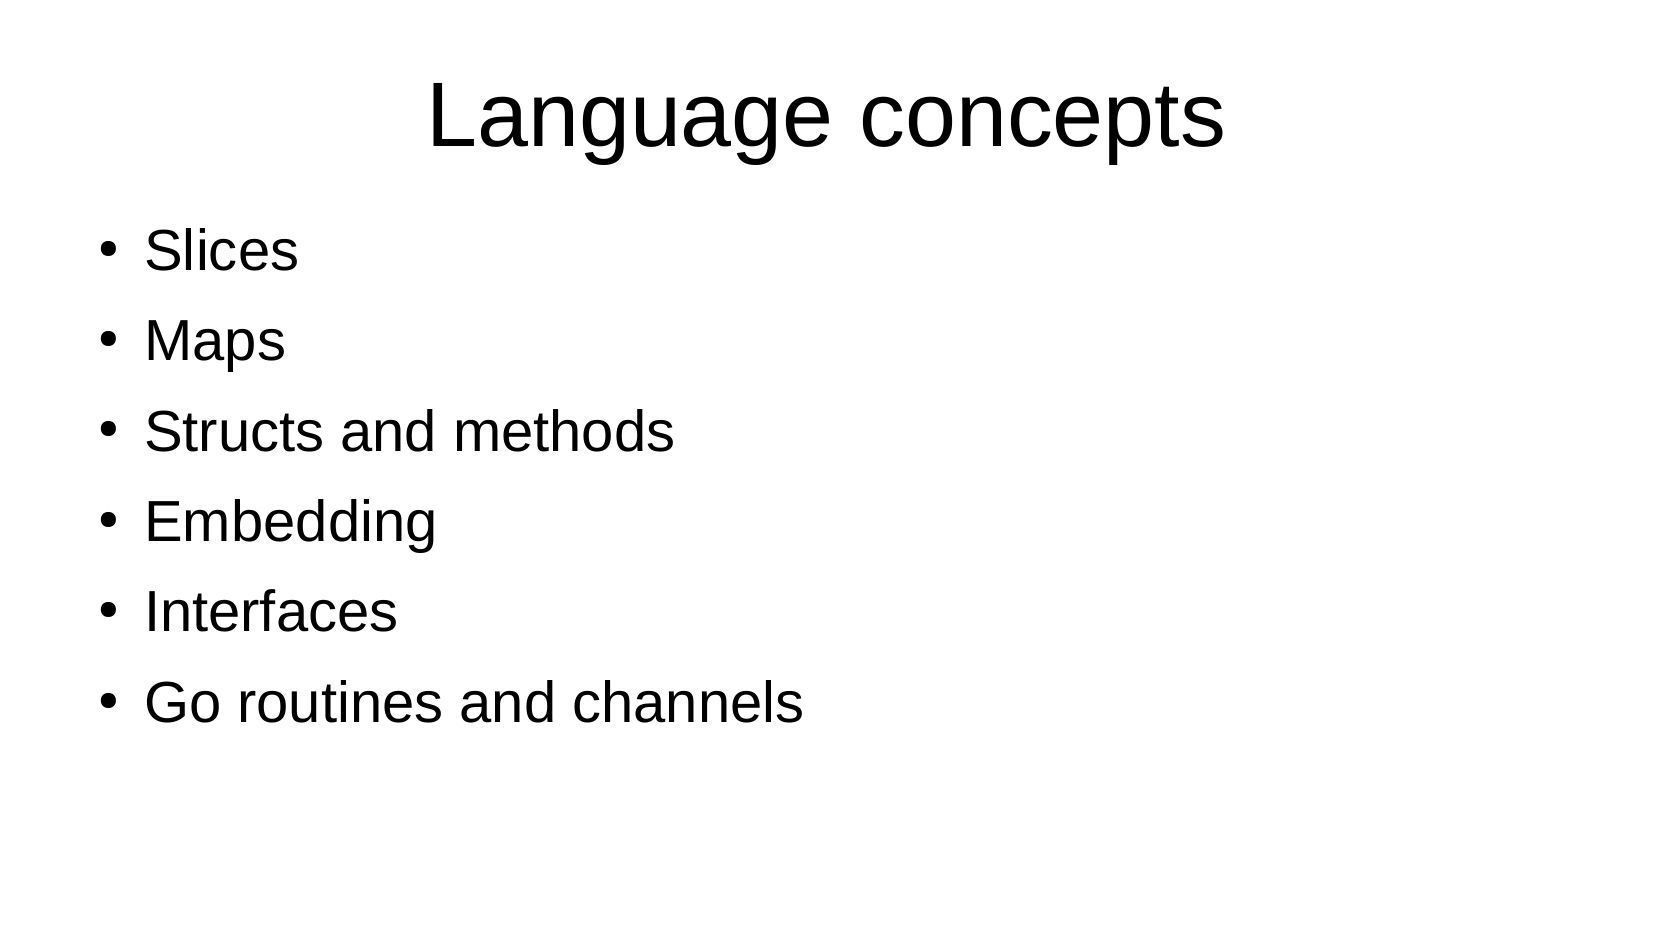

# Language concepts
Slices
Maps
Structs and methods
Embedding
Interfaces
Go routines and channels